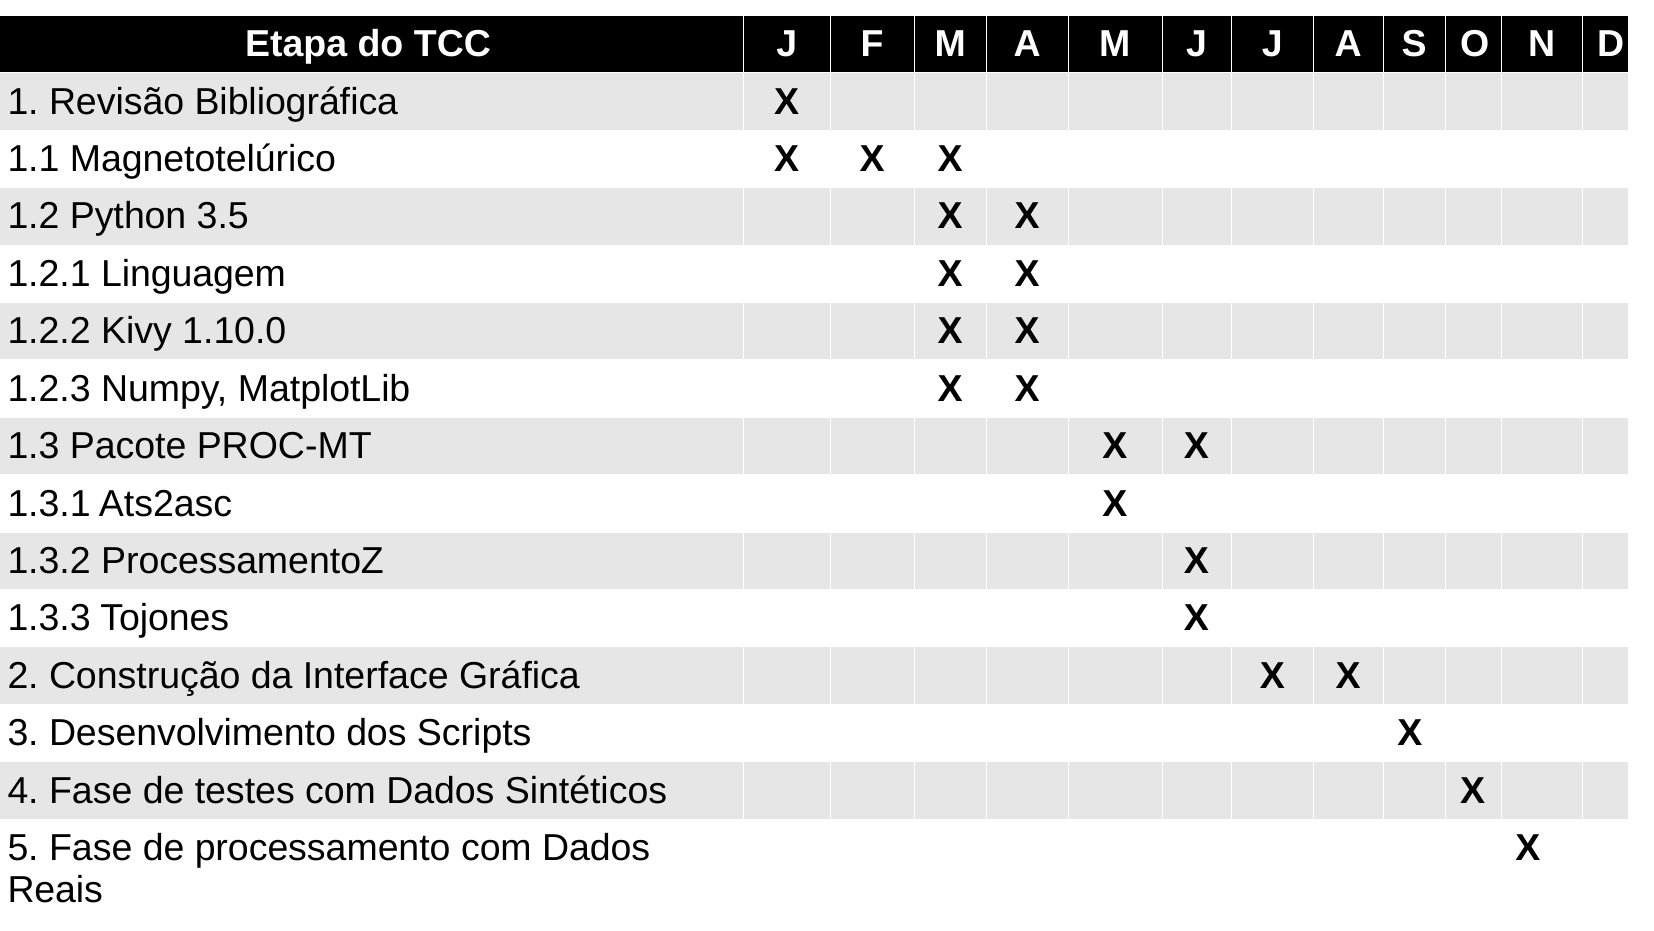

| Etapa do TCC | J | F | M | A | M | J | J | A | S | O | N | D |
| --- | --- | --- | --- | --- | --- | --- | --- | --- | --- | --- | --- | --- |
| 1. Revisão Bibliográfica | X | | | | | | | | | | | |
| 1.1 Magnetotelúrico | X | X | X | | | | | | | | | |
| 1.2 Python 3.5 | | | X | X | | | | | | | | |
| 1.2.1 Linguagem | | | X | X | | | | | | | | |
| 1.2.2 Kivy 1.10.0 | | | X | X | | | | | | | | |
| 1.2.3 Numpy, MatplotLib | | | X | X | | | | | | | | |
| 1.3 Pacote PROC-MT | | | | | X | X | | | | | | |
| 1.3.1 Ats2asc | | | | | X | | | | | | | |
| 1.3.2 ProcessamentoZ | | | | | | X | | | | | | |
| 1.3.3 Tojones | | | | | | X | | | | | | |
| 2. Construção da Interface Gráfica | | | | | | | X | X | | | | |
| 3. Desenvolvimento dos Scripts | | | | | | | | | X | | | |
| 4. Fase de testes com Dados Sintéticos | | | | | | | | | | X | | |
| 5. Fase de processamento com Dados Reais | | | | | | | | | | | X | |
# Cronograma das atividades